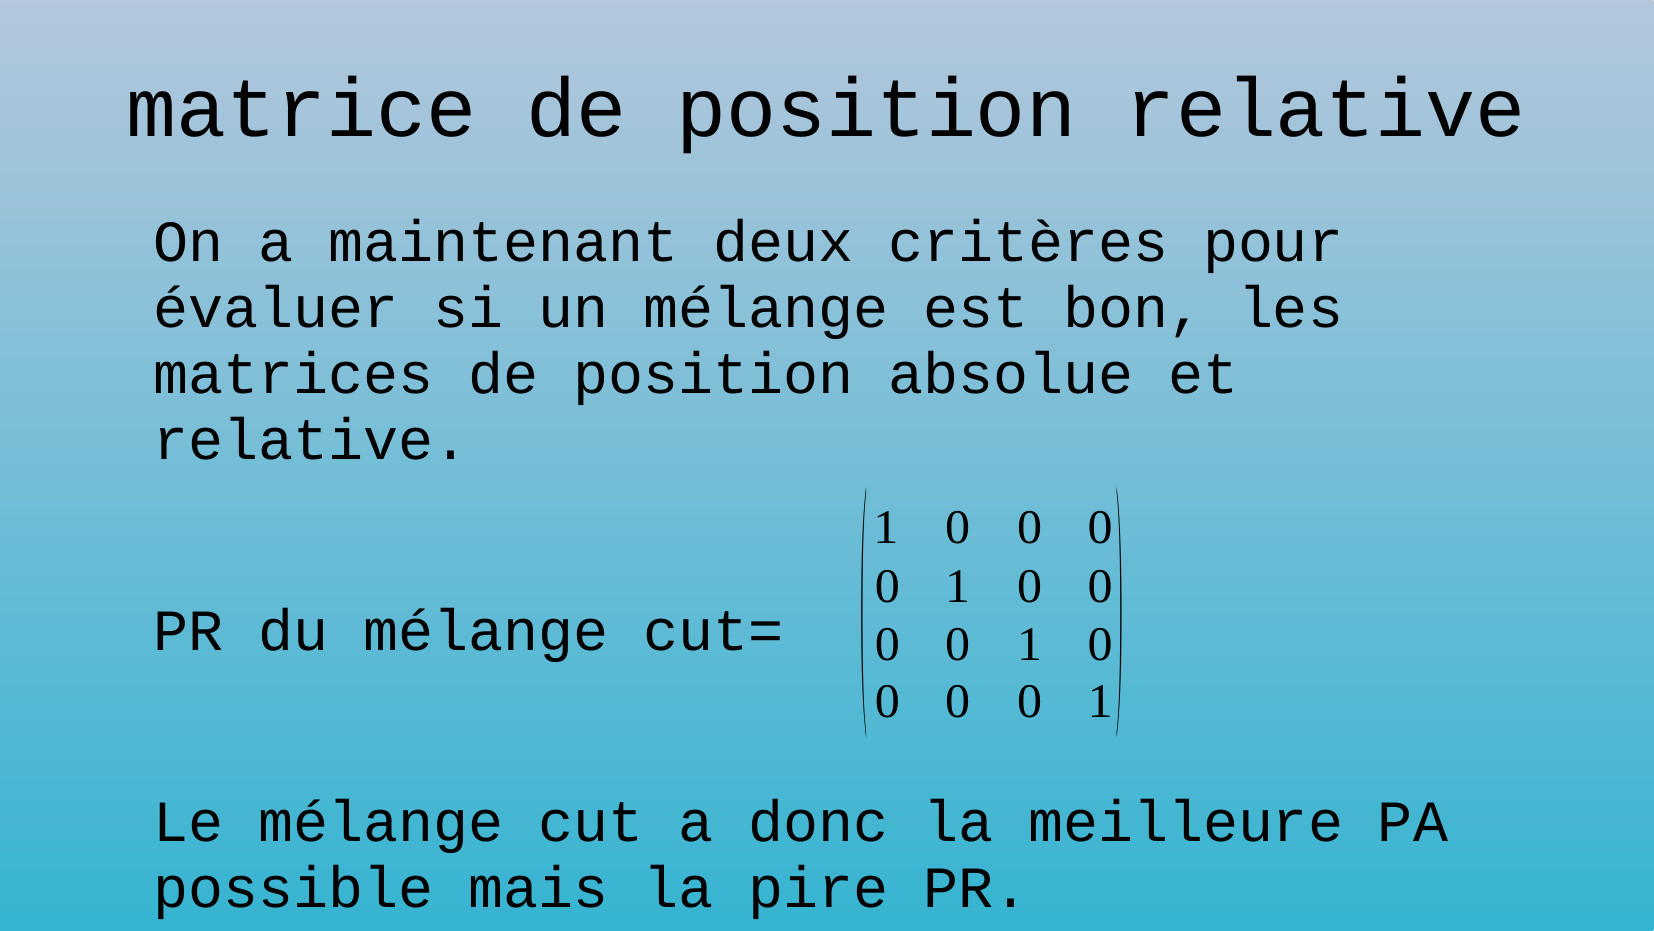

# matrice de position relative
On a maintenant deux critères pour évaluer si un mélange est bon, les matrices de position absolue et relative.
PR du mélange cut=
Le mélange cut a donc la meilleure PA possible mais la pire PR.